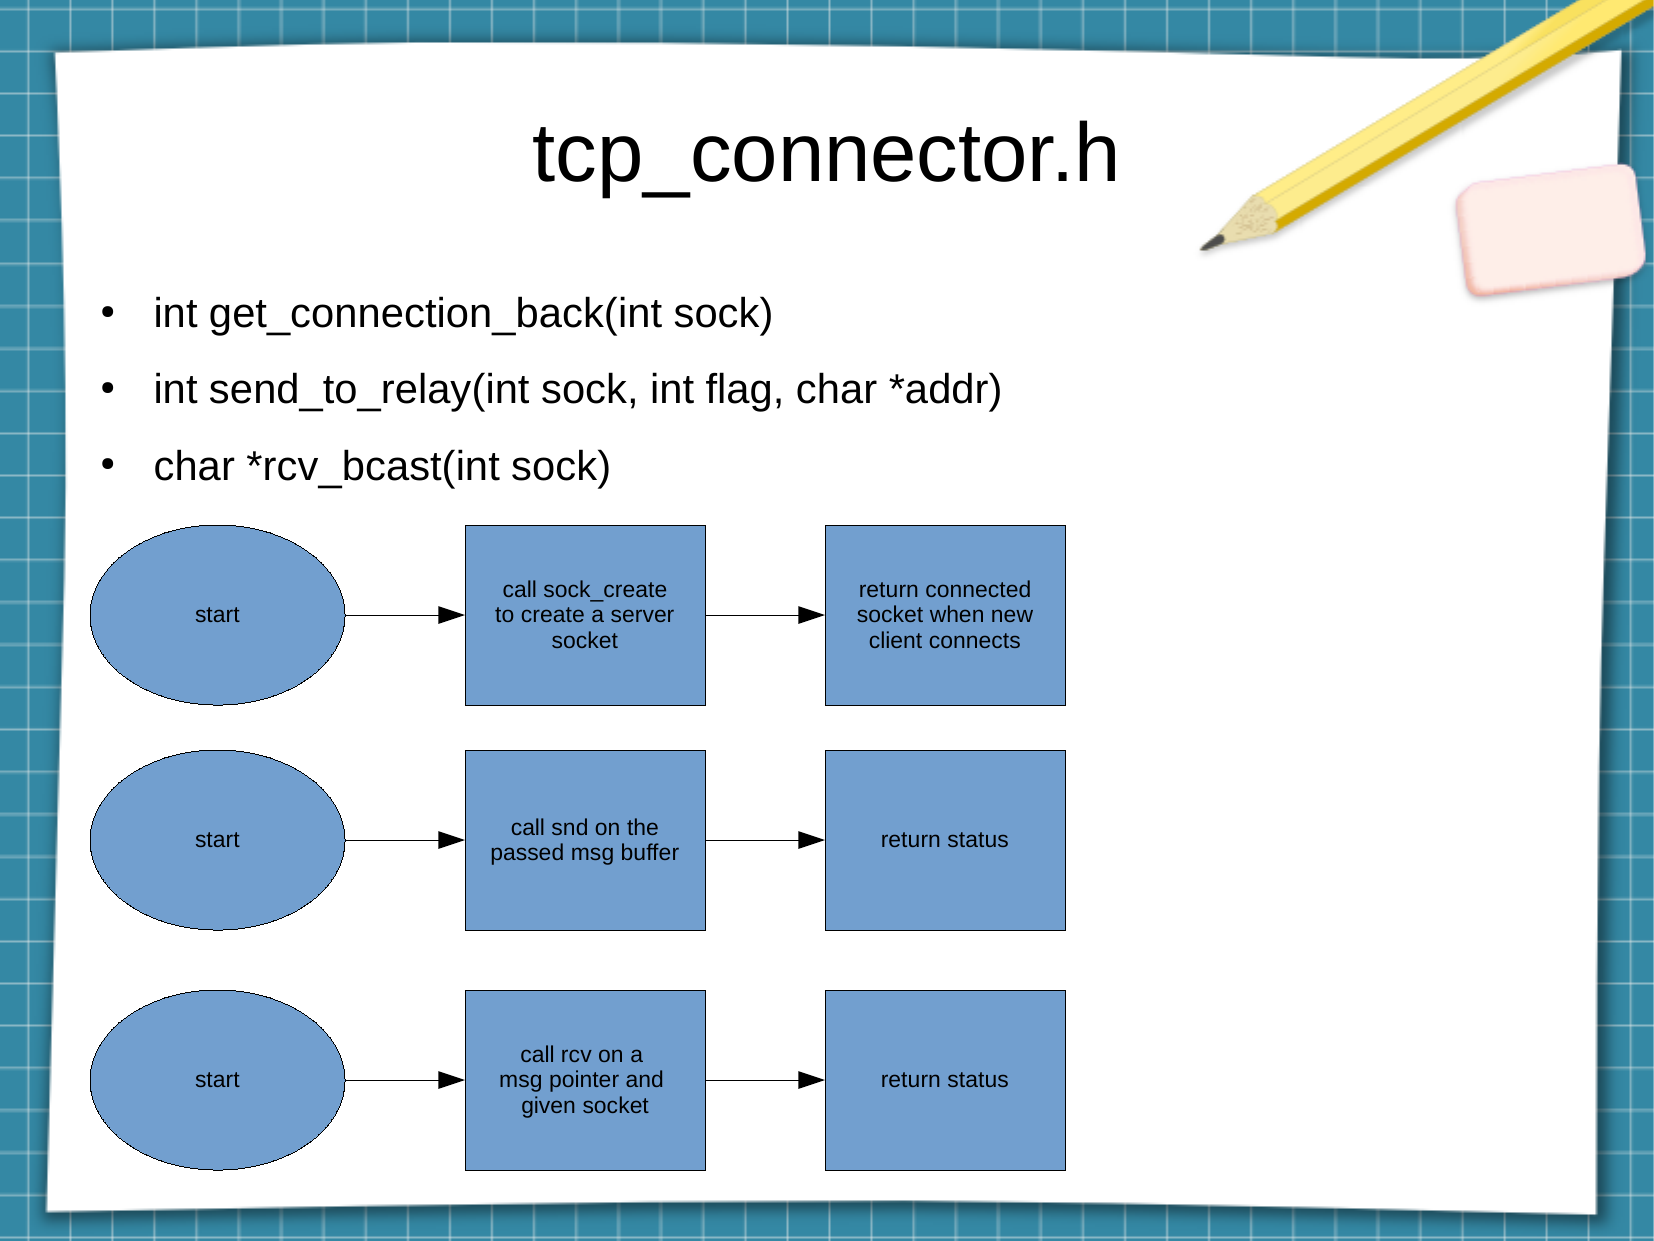

# tcp_connector.h
int get_connection_back(int sock)
int send_to_relay(int sock, int flag, char *addr)
char *rcv_bcast(int sock)
start
call sock_create
to create a server
socket
return connected
socket when new
client connects
start
call snd on the
passed msg buffer
return status
start
call rcv on a
msg pointer and
given socket
return status